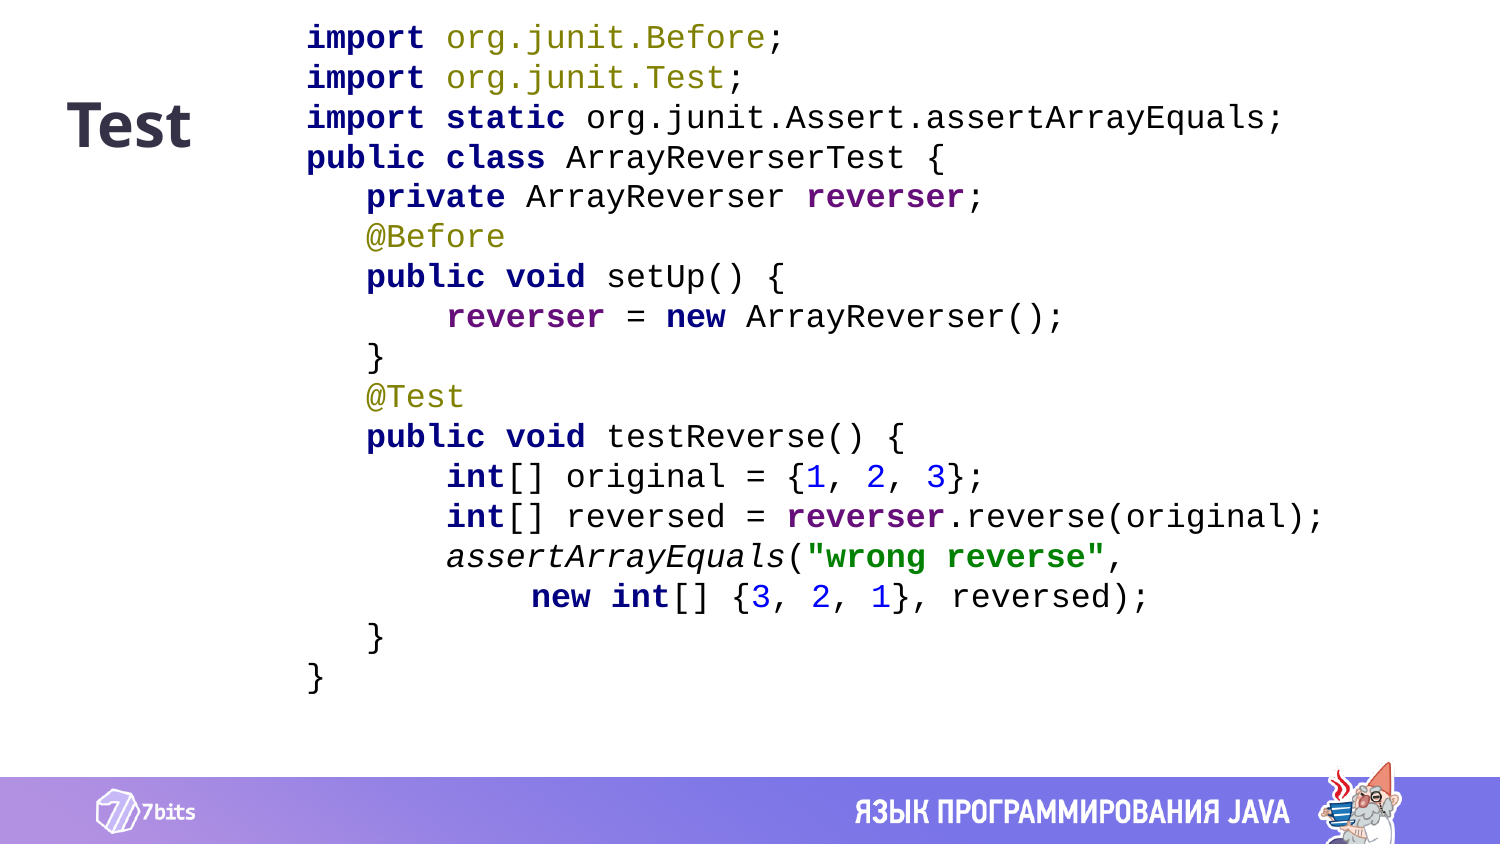

import org.junit.Before;
import org.junit.Test;
import static org.junit.Assert.assertArrayEquals;
public class ArrayReverserTest {
 private ArrayReverser reverser;
 @Before
 public void setUp() {
 reverser = new ArrayReverser();
 }
 @Test
 public void testReverse() {
 int[] original = {1, 2, 3};
 int[] reversed = reverser.reverse(original);
 assertArrayEquals("wrong reverse",
			new int[] {3, 2, 1}, reversed);
 }
}
# Test